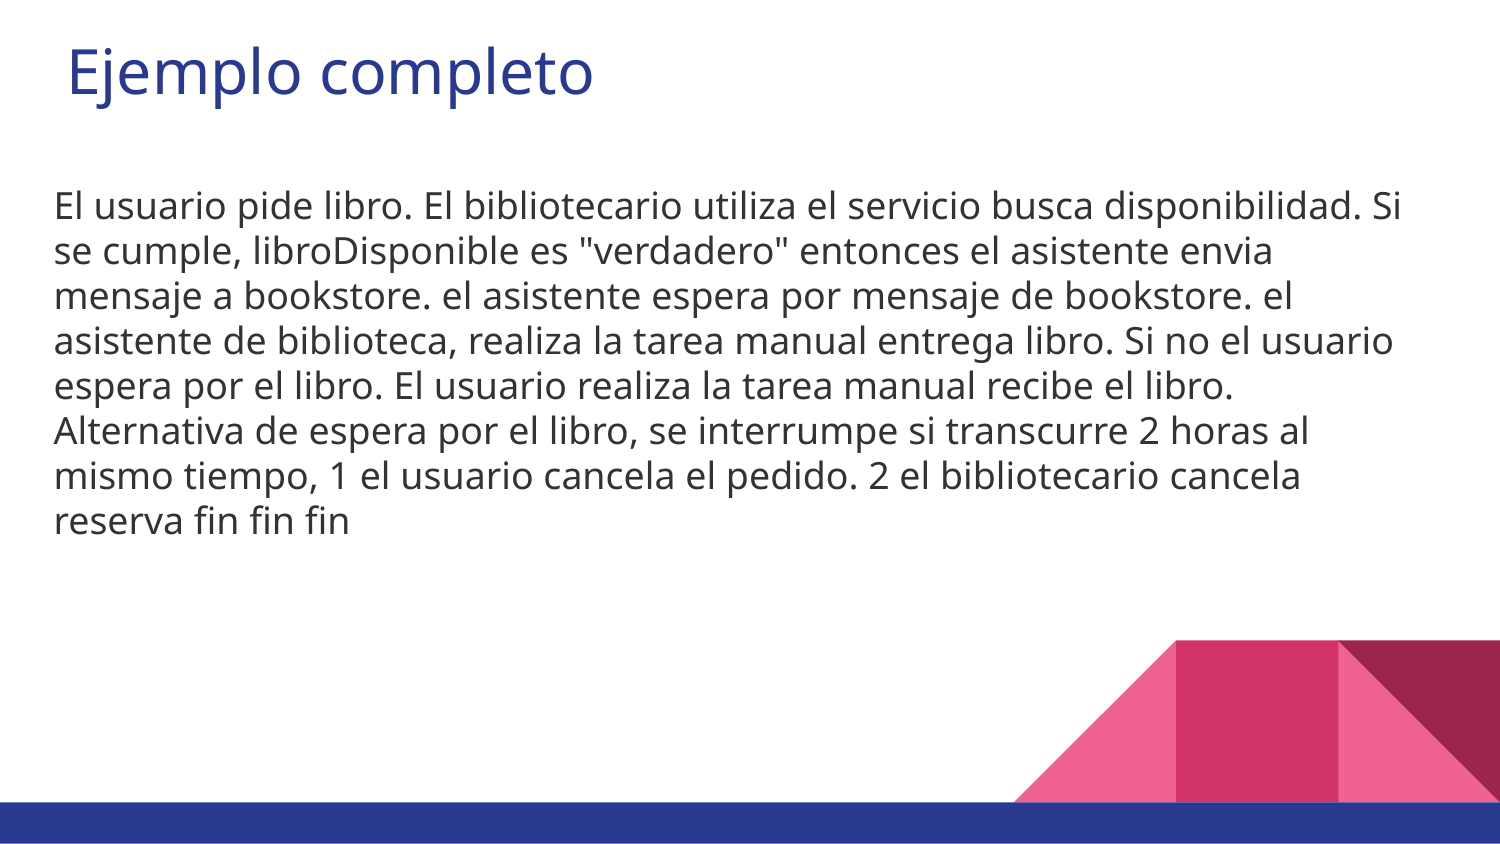

# Ejemplo completo
El usuario pide libro. El bibliotecario utiliza el servicio busca disponibilidad. Si se cumple, libroDisponible es "verdadero" entonces el asistente envia mensaje a bookstore. el asistente espera por mensaje de bookstore. el asistente de biblioteca, realiza la tarea manual entrega libro. Si no el usuario espera por el libro. El usuario realiza la tarea manual recibe el libro. Alternativa de espera por el libro, se interrumpe si transcurre 2 horas al mismo tiempo, 1 el usuario cancela el pedido. 2 el bibliotecario cancela reserva fin fin fin